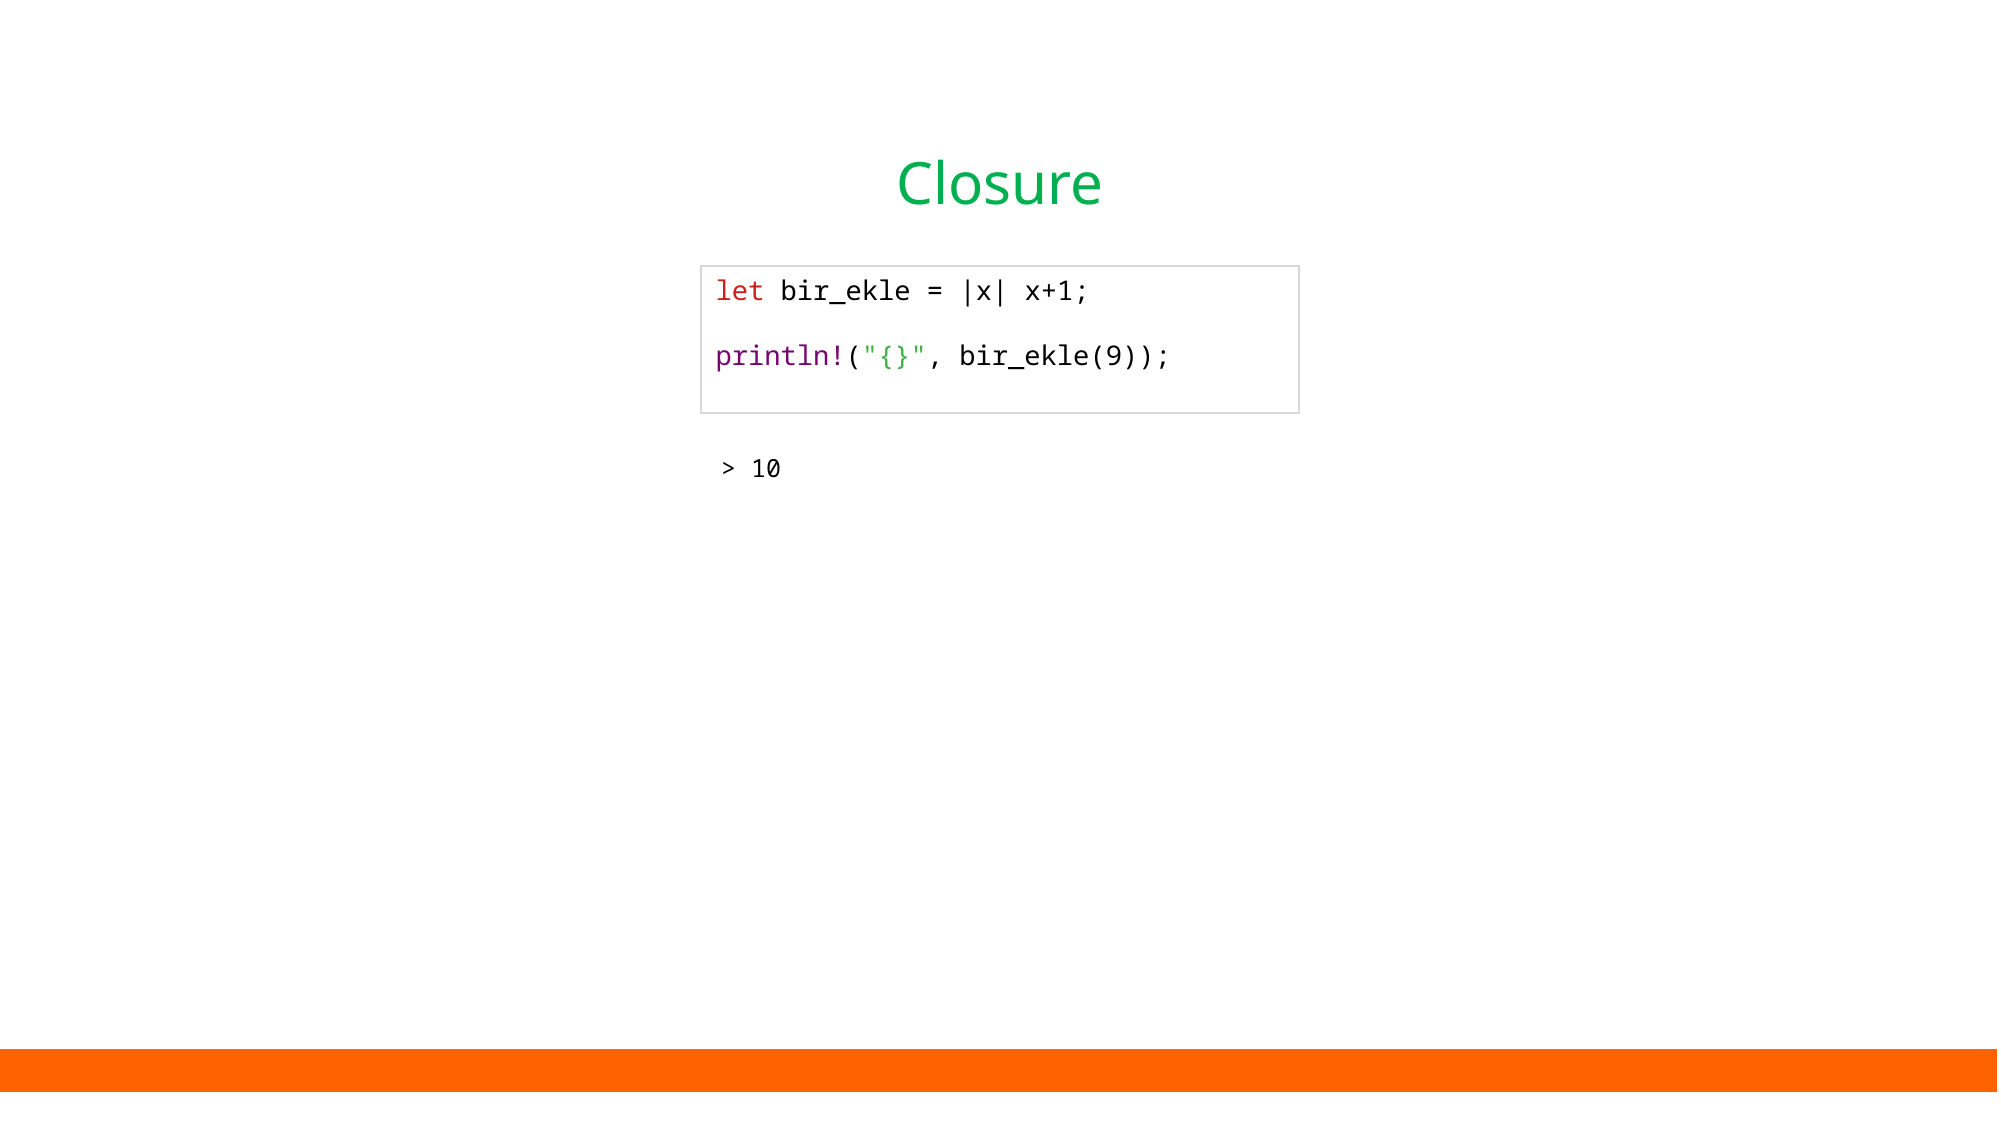

# Closure
let bir_ekle = |x| x+1;
println!("{}", bir_ekle(9));
> 10